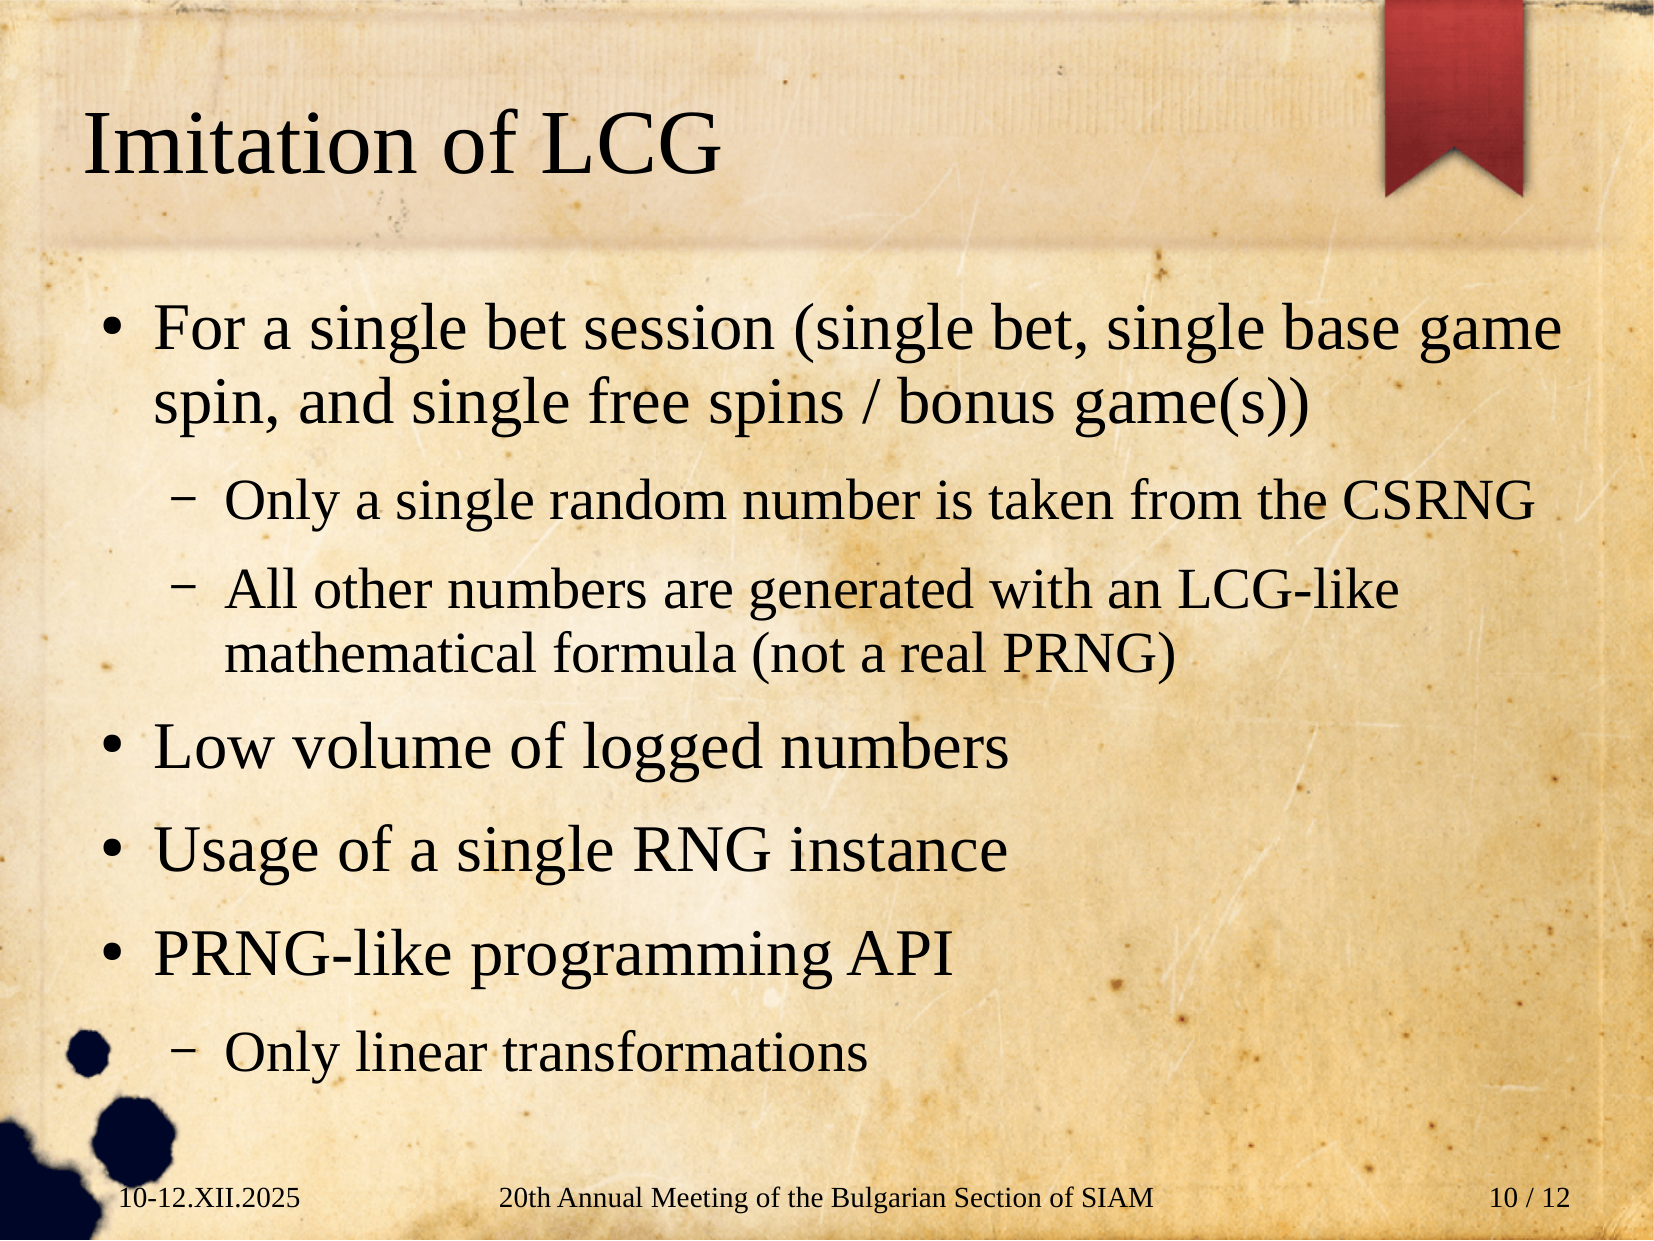

# Imitation of LCG
For a single bet session (single bet, single base game spin, and single free spins / bonus game(s))
Only a single random number is taken from the CSRNG
All other numbers are generated with an LCG-like mathematical formula (not a real PRNG)
Low volume of logged numbers
Usage of a single RNG instance
PRNG-like programming API
Only linear transformations
10-12.XII.2025
20th Annual Meeting of the Bulgarian Section of SIAM
10